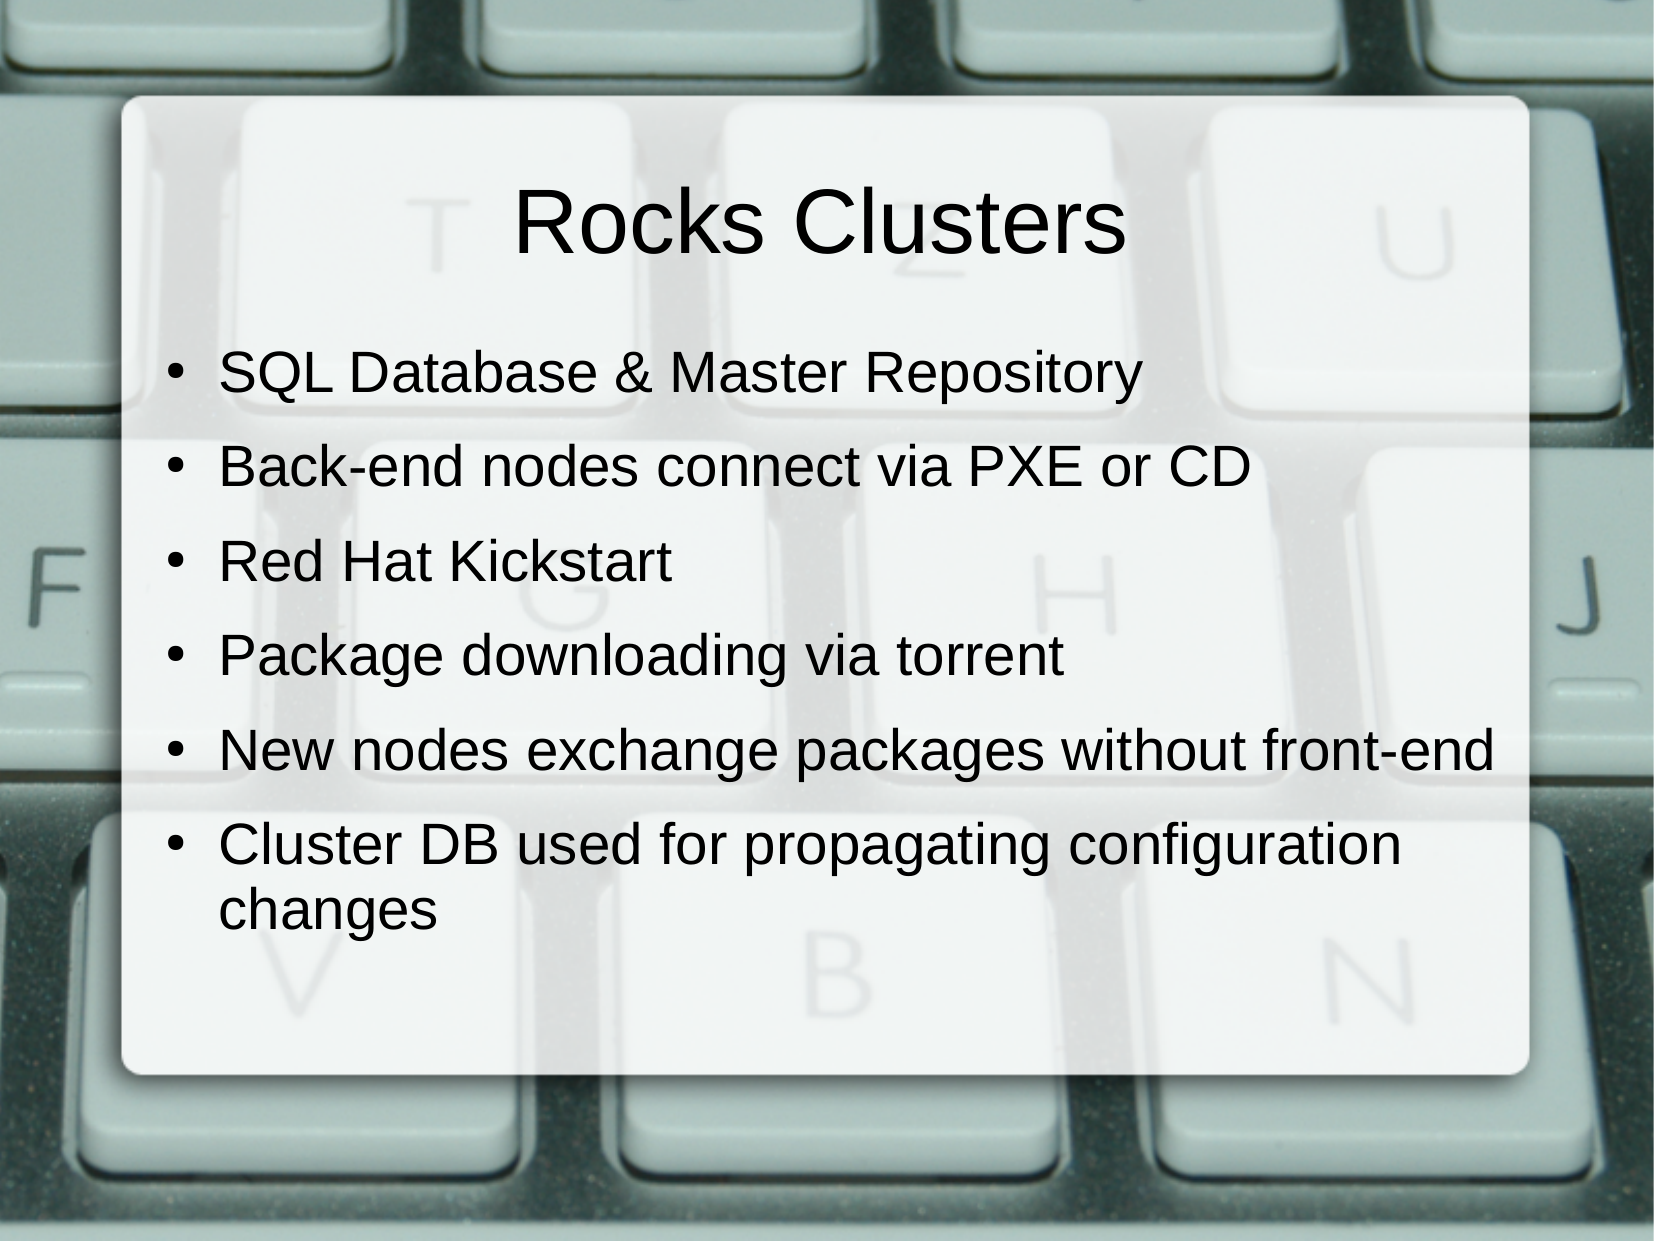

# Rocks Clusters
SQL Database & Master Repository
Back-end nodes connect via PXE or CD
Red Hat Kickstart
Package downloading via torrent
New nodes exchange packages without front-end
Cluster DB used for propagating configuration changes